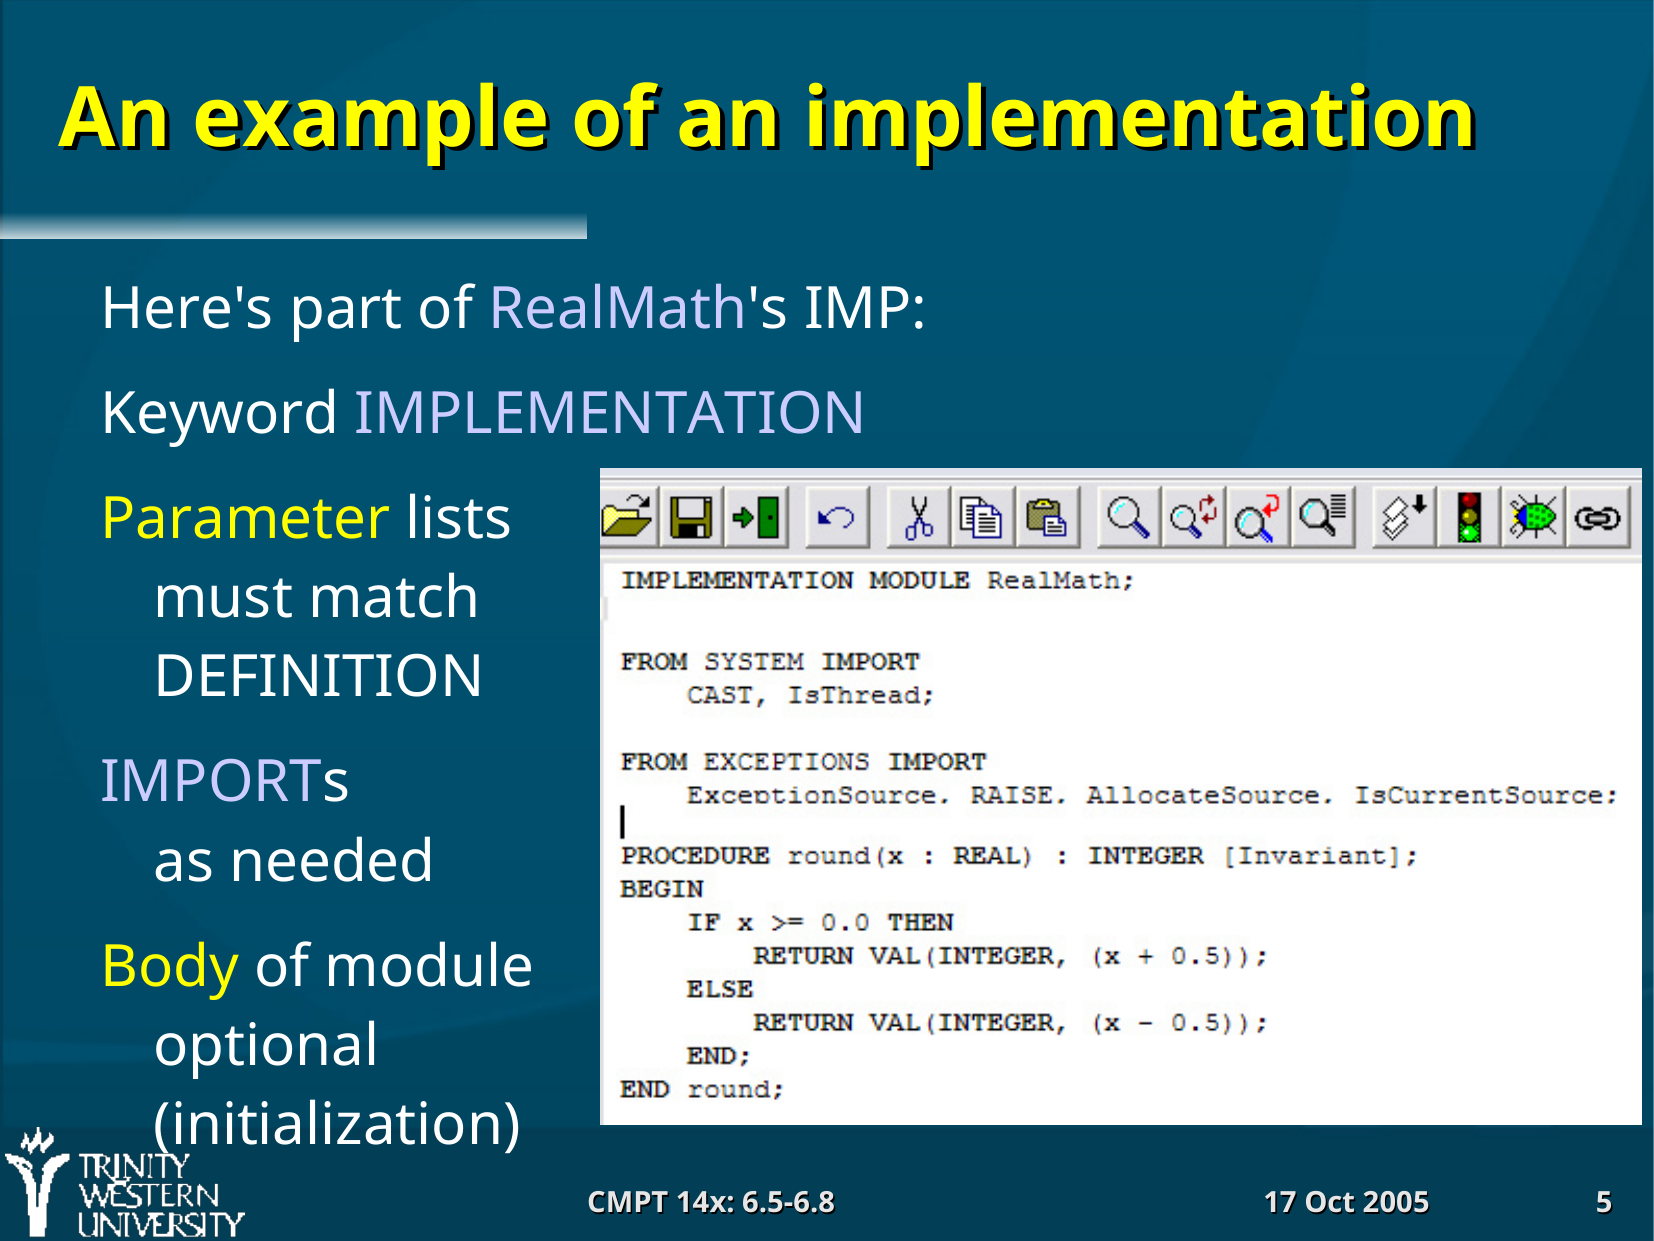

# An example of an implementation
Here's part of RealMath's IMP:
Keyword IMPLEMENTATION
Parameter lists
must match
DEFINITION
IMPORTs
as needed
Body of module
optional
(initialization)
CMPT 14x: 6.5-6.8
17 Oct 2005
5